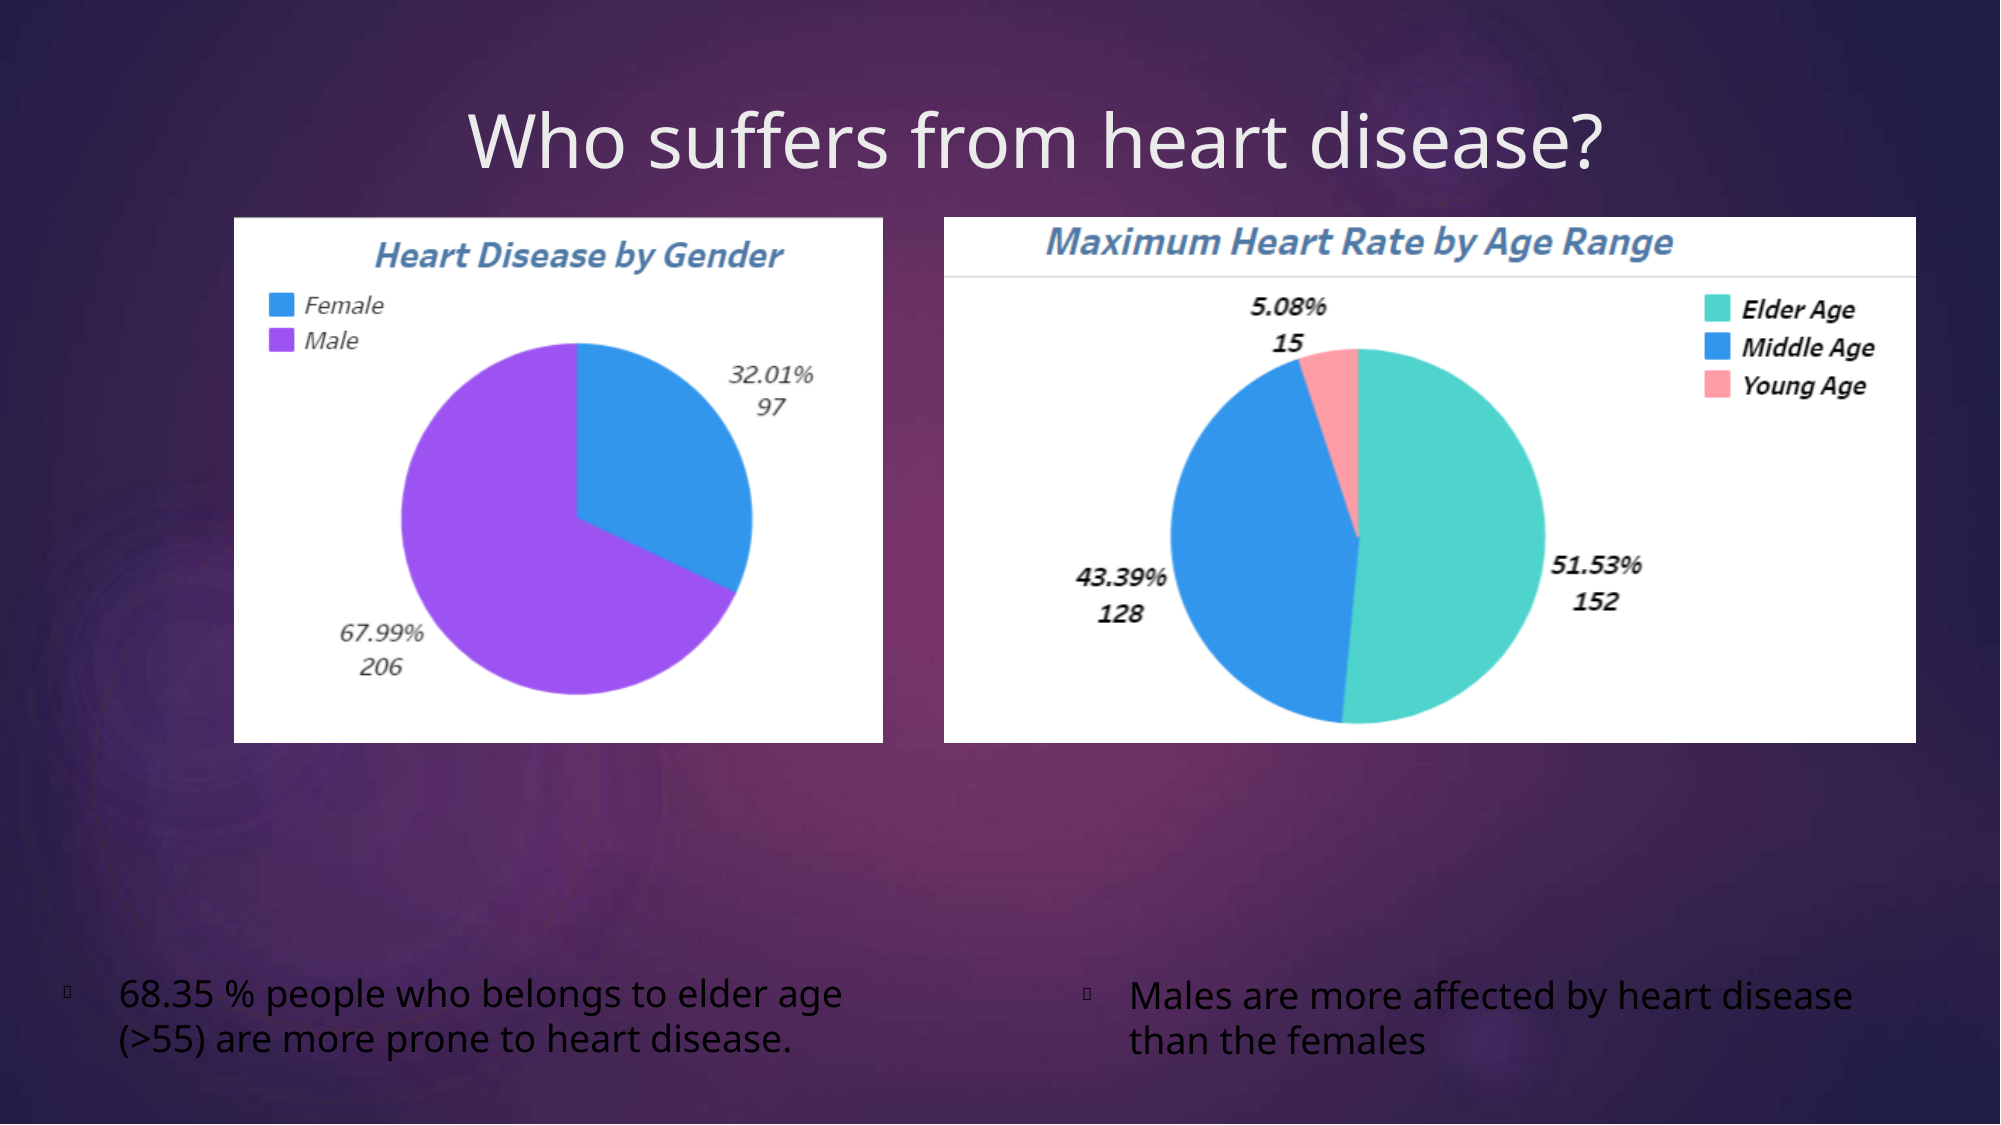

# Who suffers from heart disease?
68.35 % people who belongs to elder age (>55) are more prone to heart disease.
Males are more affected by heart disease than the females